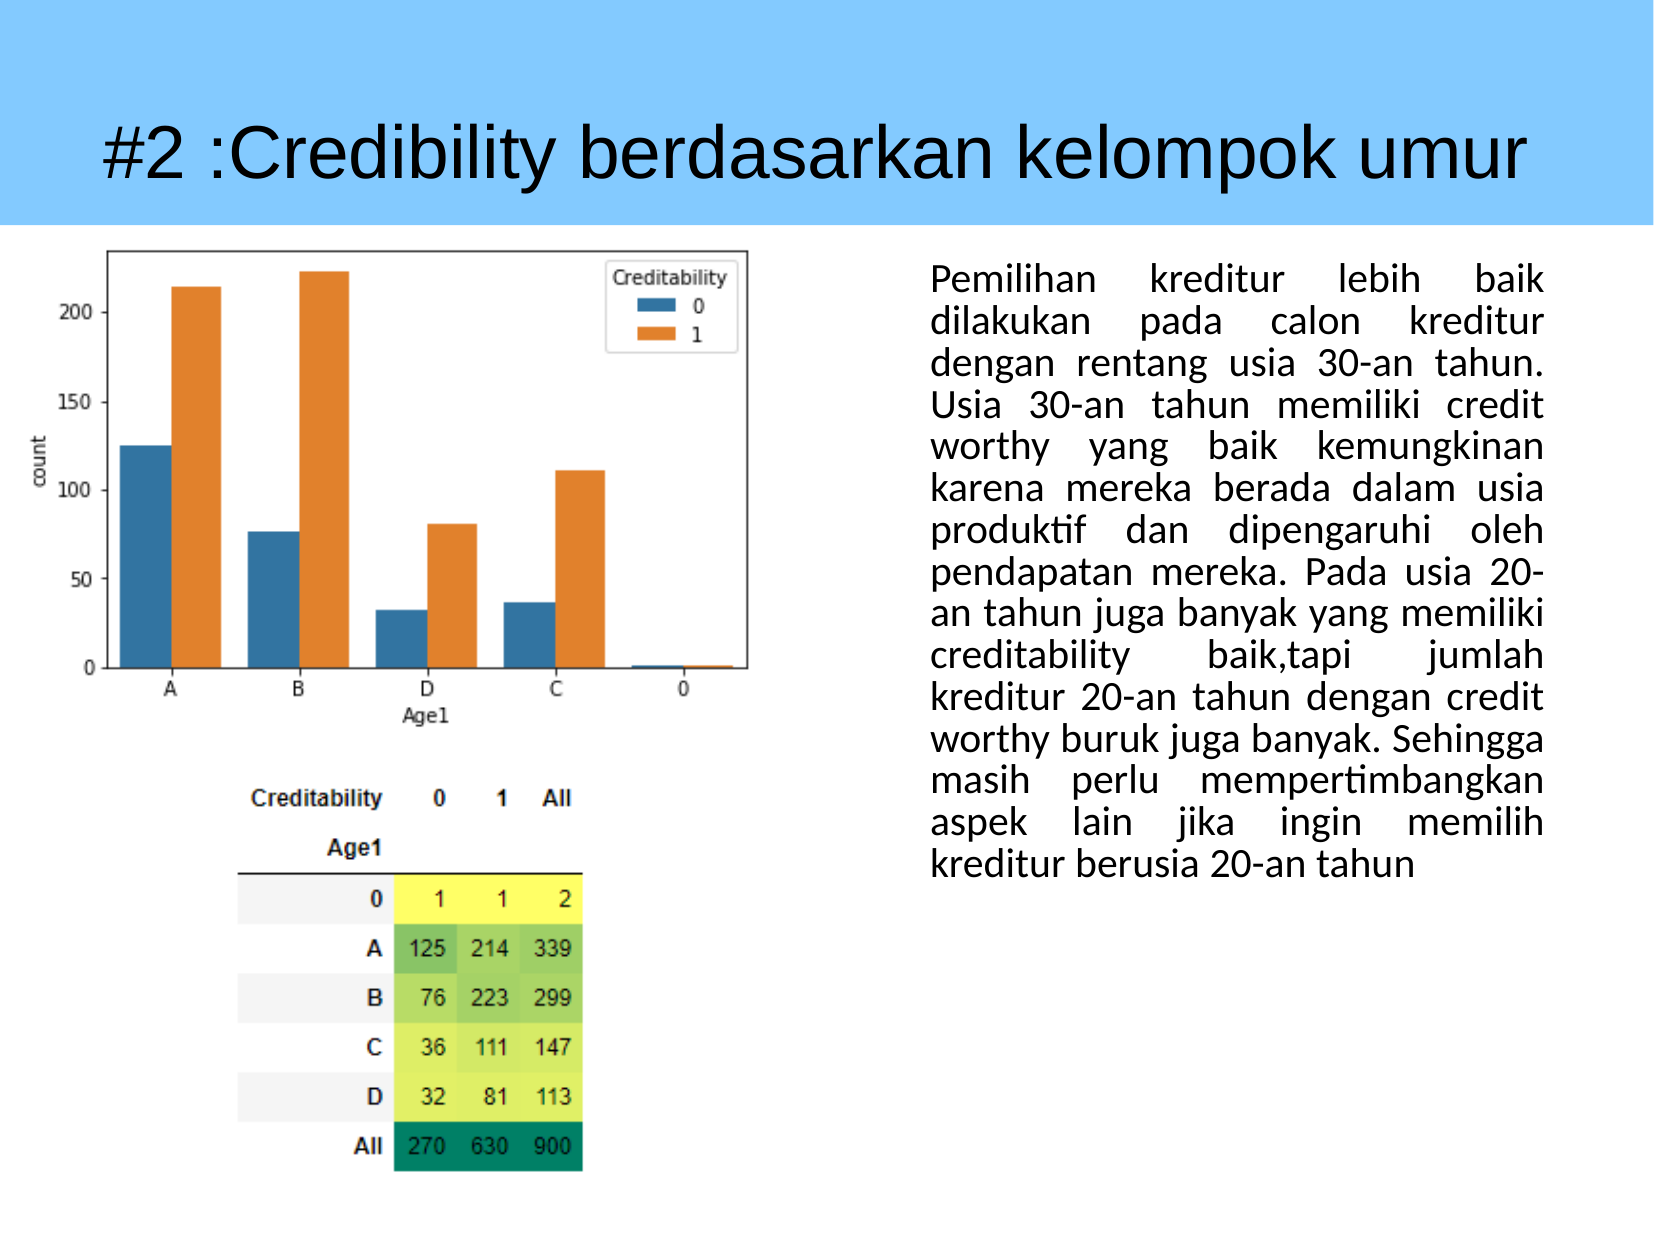

#2 :Credibility berdasarkan kelompok umur
Pemilihan kreditur lebih baik dilakukan pada calon kreditur dengan rentang usia 30-an tahun. Usia 30-an tahun memiliki credit worthy yang baik kemungkinan karena mereka berada dalam usia produktif dan dipengaruhi oleh pendapatan mereka. Pada usia 20-an tahun juga banyak yang memiliki creditability baik,tapi jumlah kreditur 20-an tahun dengan credit worthy buruk juga banyak. Sehingga masih perlu mempertimbangkan aspek lain jika ingin memilih kreditur berusia 20-an tahun
#